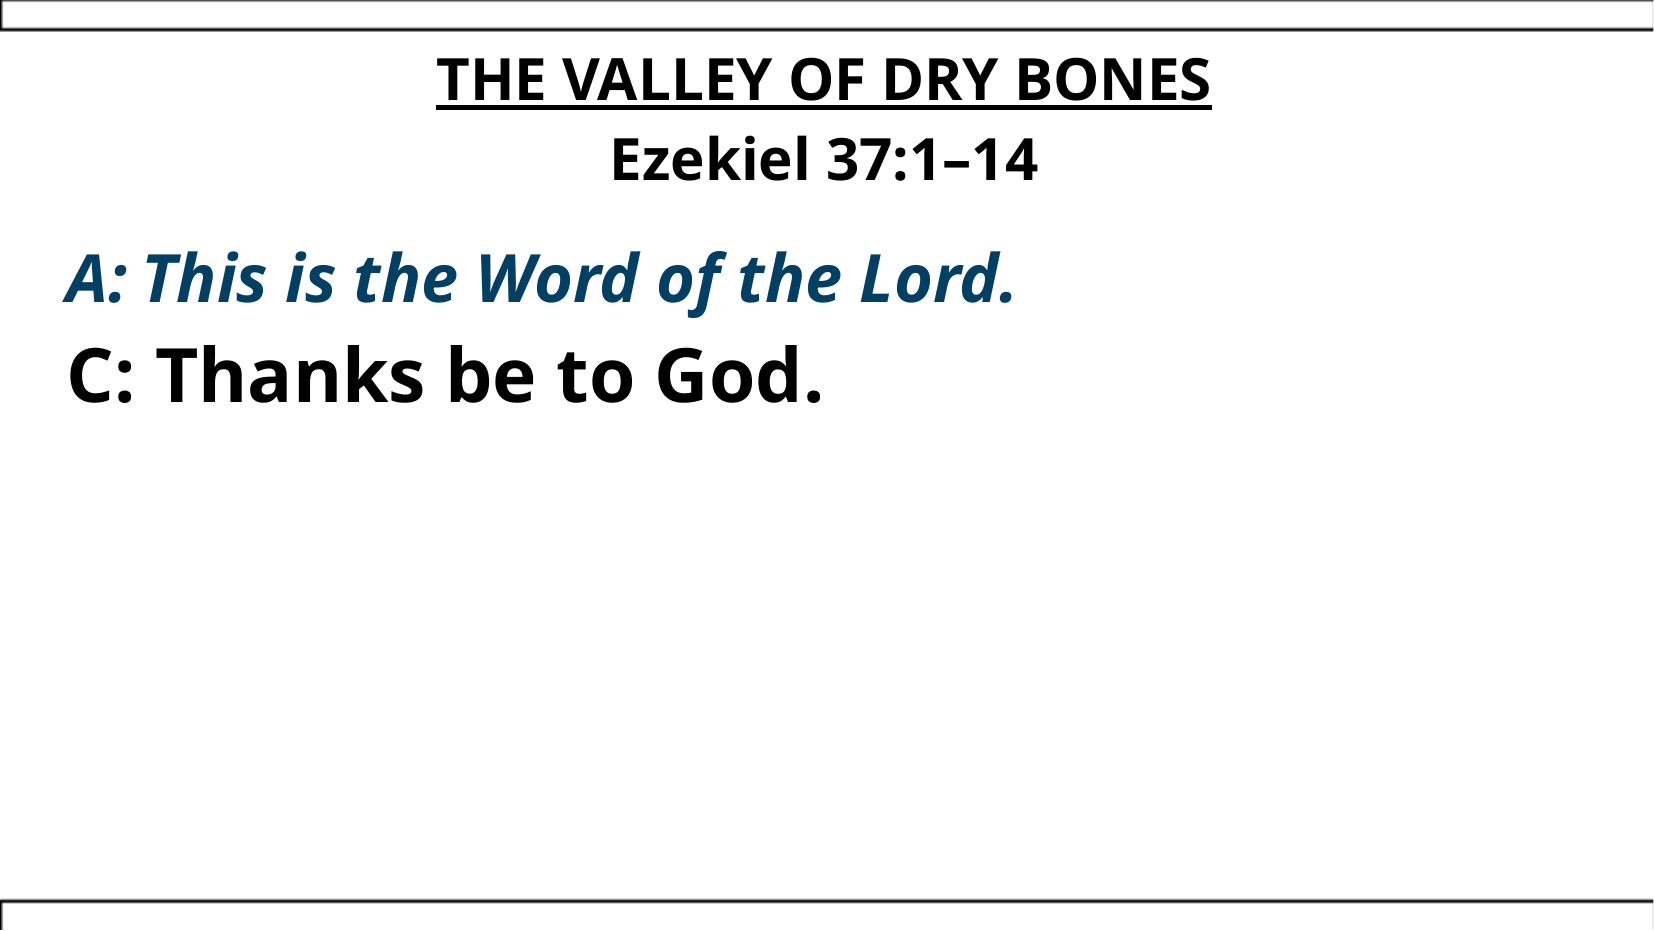

THE VALLEY OF DRY BONES
Ezekiel 37:1–14
A:	This is the Word of the Lord.
C: Thanks be to God.